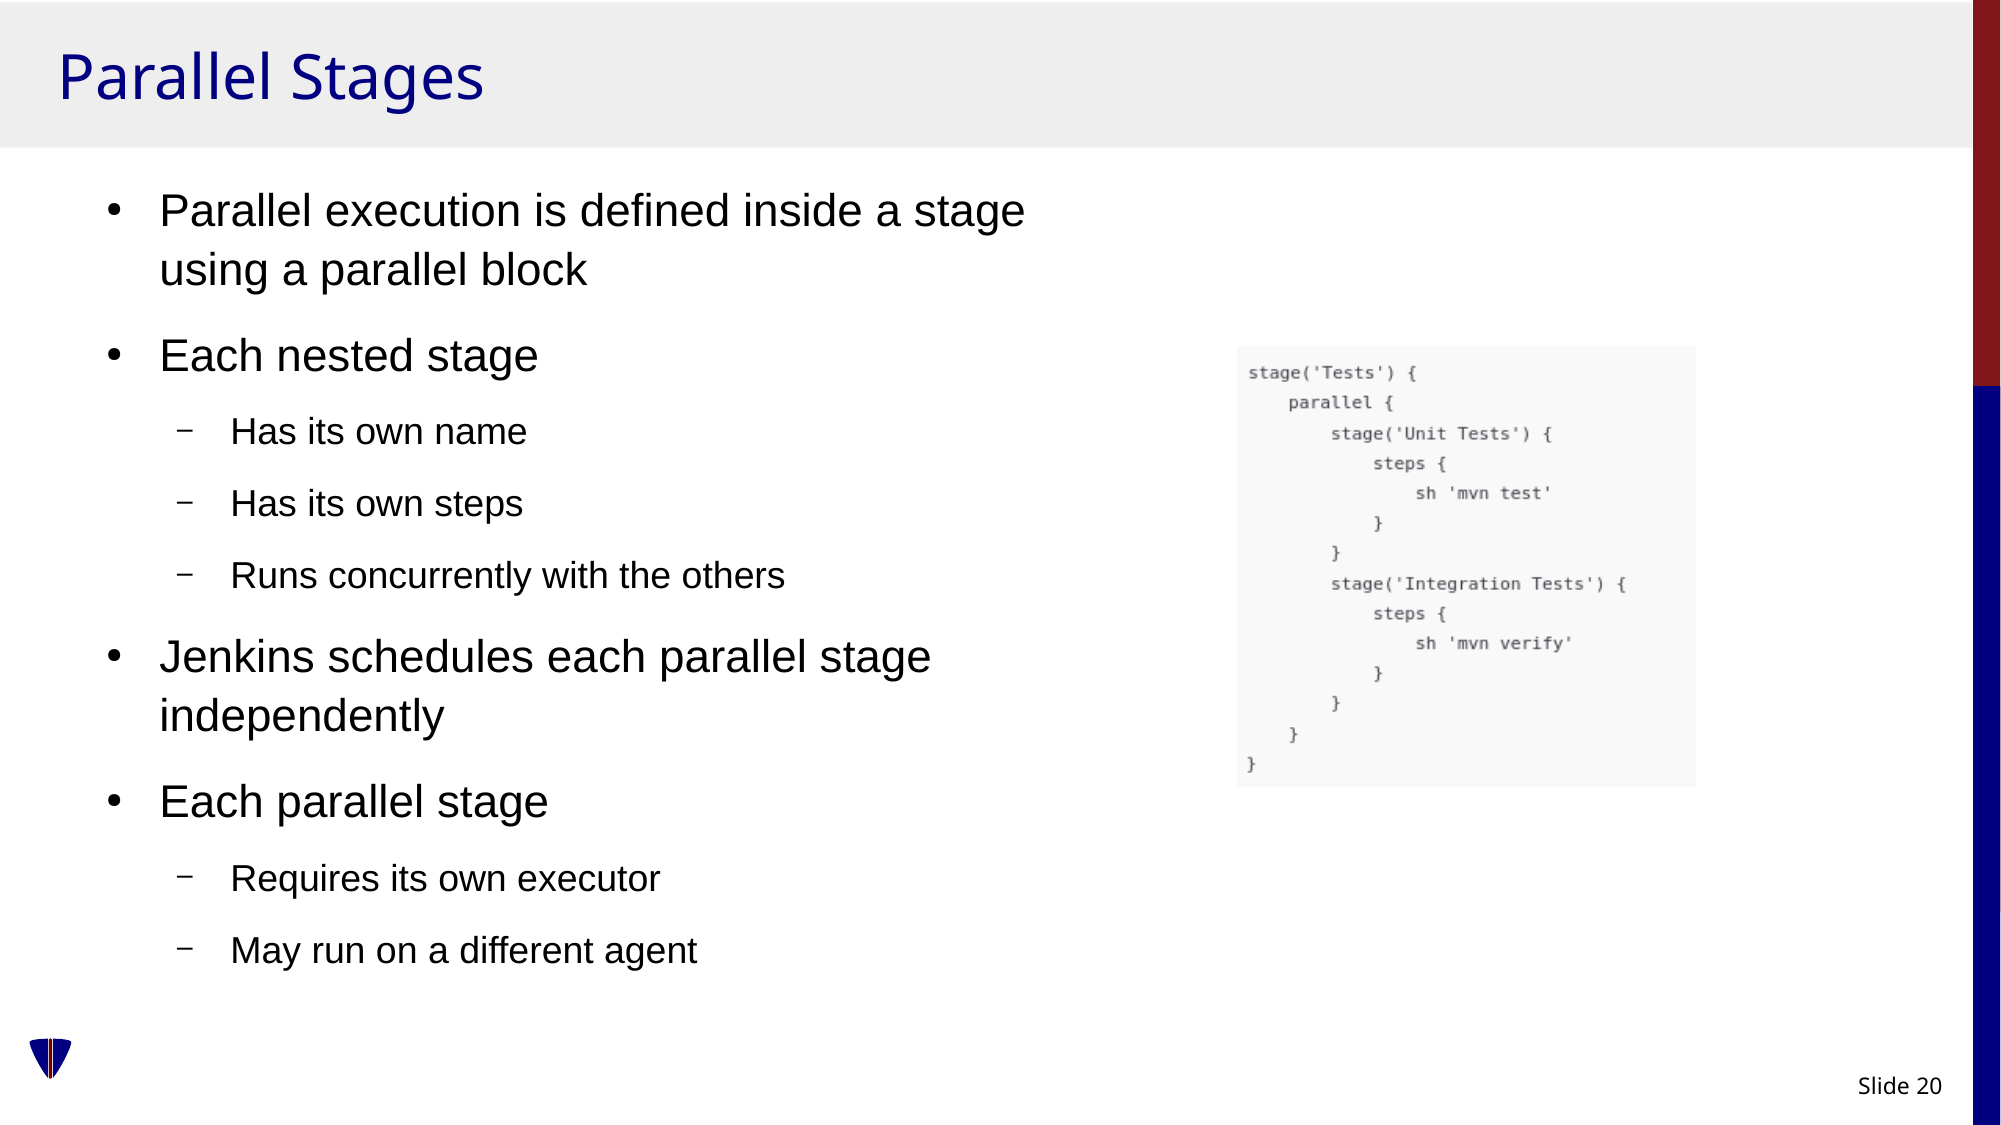

# Parallel Stages
Parallel execution is defined inside a stage using a parallel block
Each nested stage
Has its own name
Has its own steps
Runs concurrently with the others
Jenkins schedules each parallel stage independently
Each parallel stage
Requires its own executor
May run on a different agent